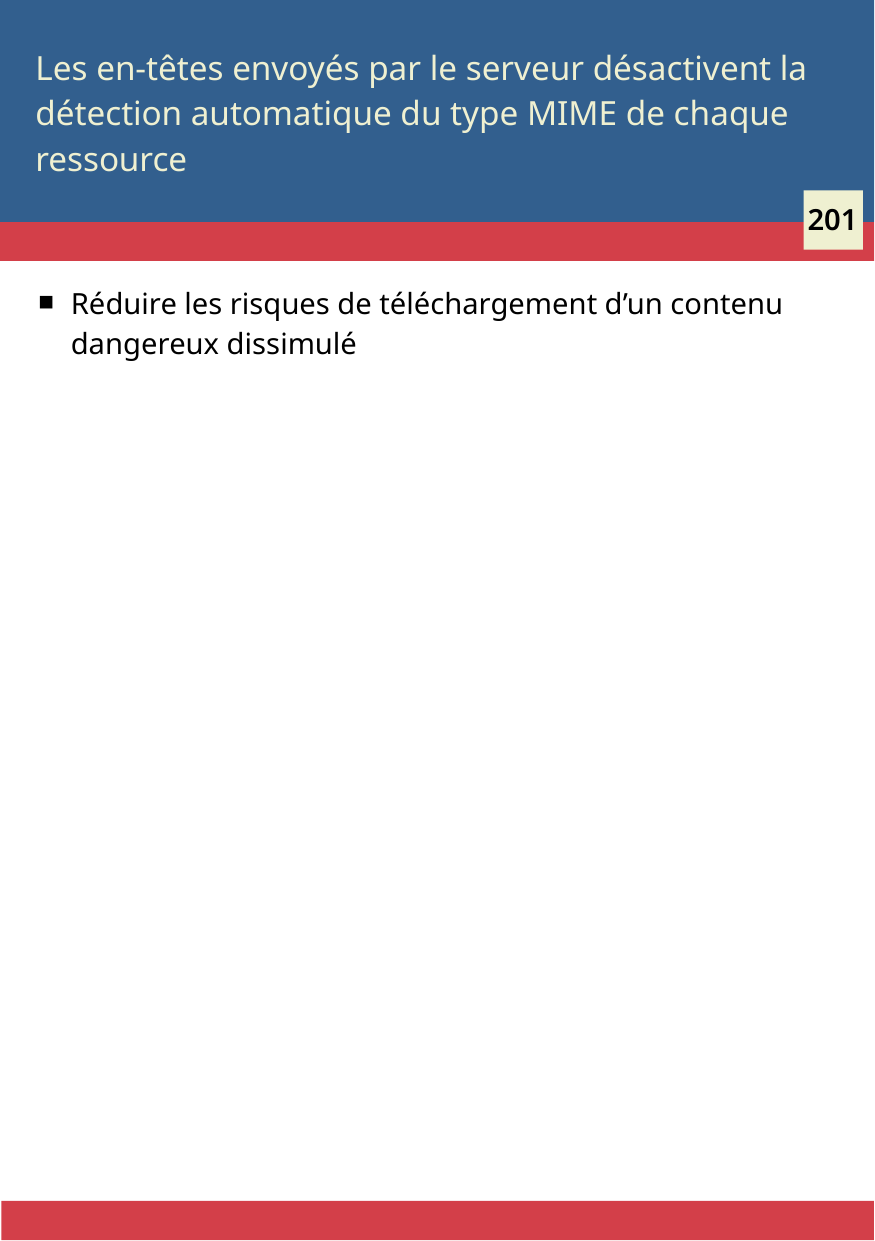

# Les en-têtes envoyés par le serveur désactivent la détection automatique du type MIME de chaque ressource
201
Réduire les risques de téléchargement d’un contenu dangereux dissimulé